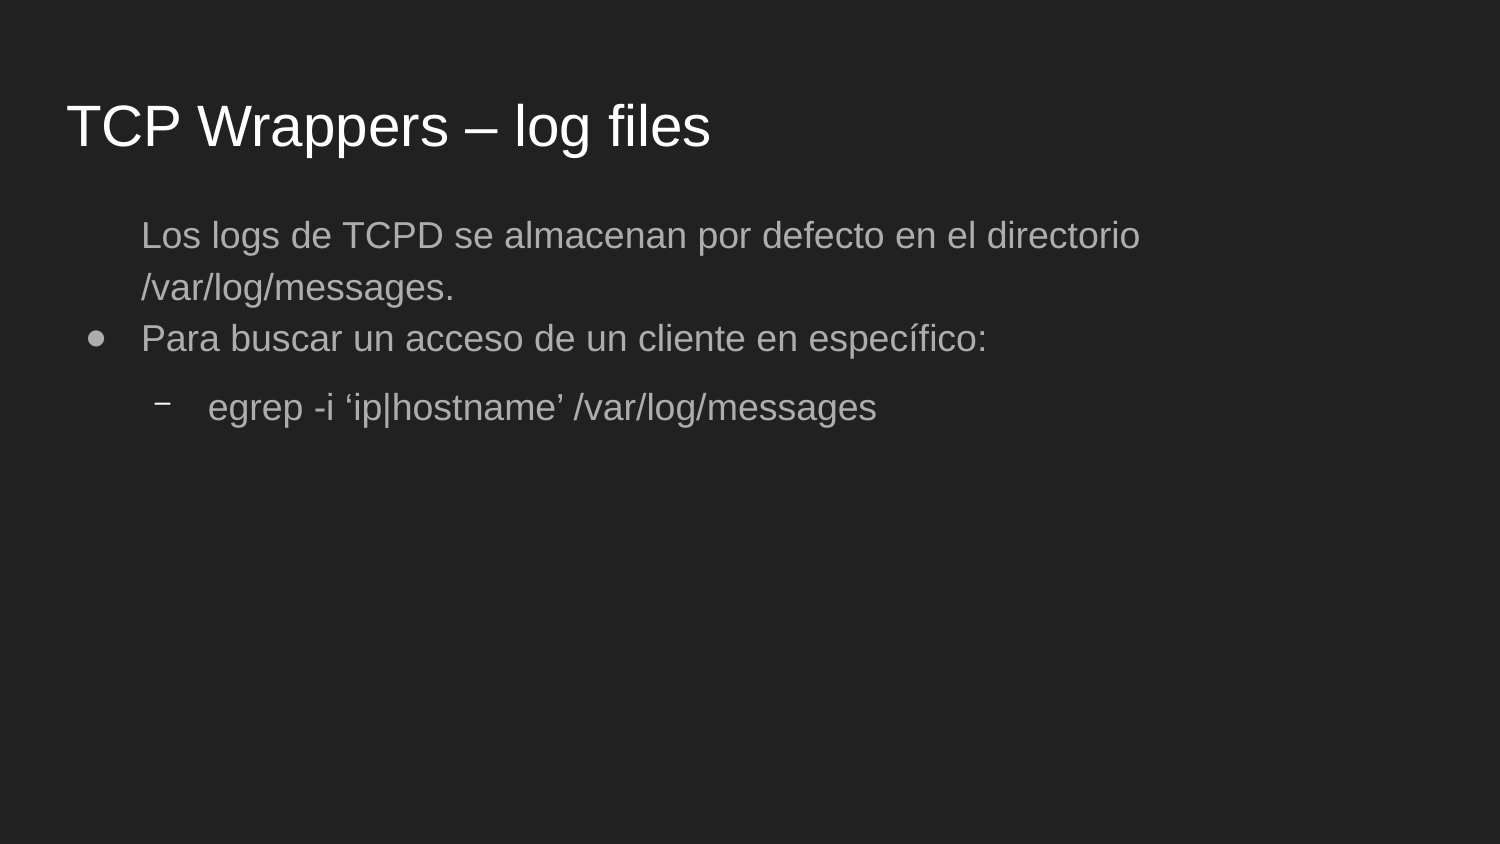

# TCP Wrappers – log files
Los logs de TCPD se almacenan por defecto en el directorio /var/log/messages.
Para buscar un acceso de un cliente en específico:
egrep -i ‘ip|hostname’ /var/log/messages